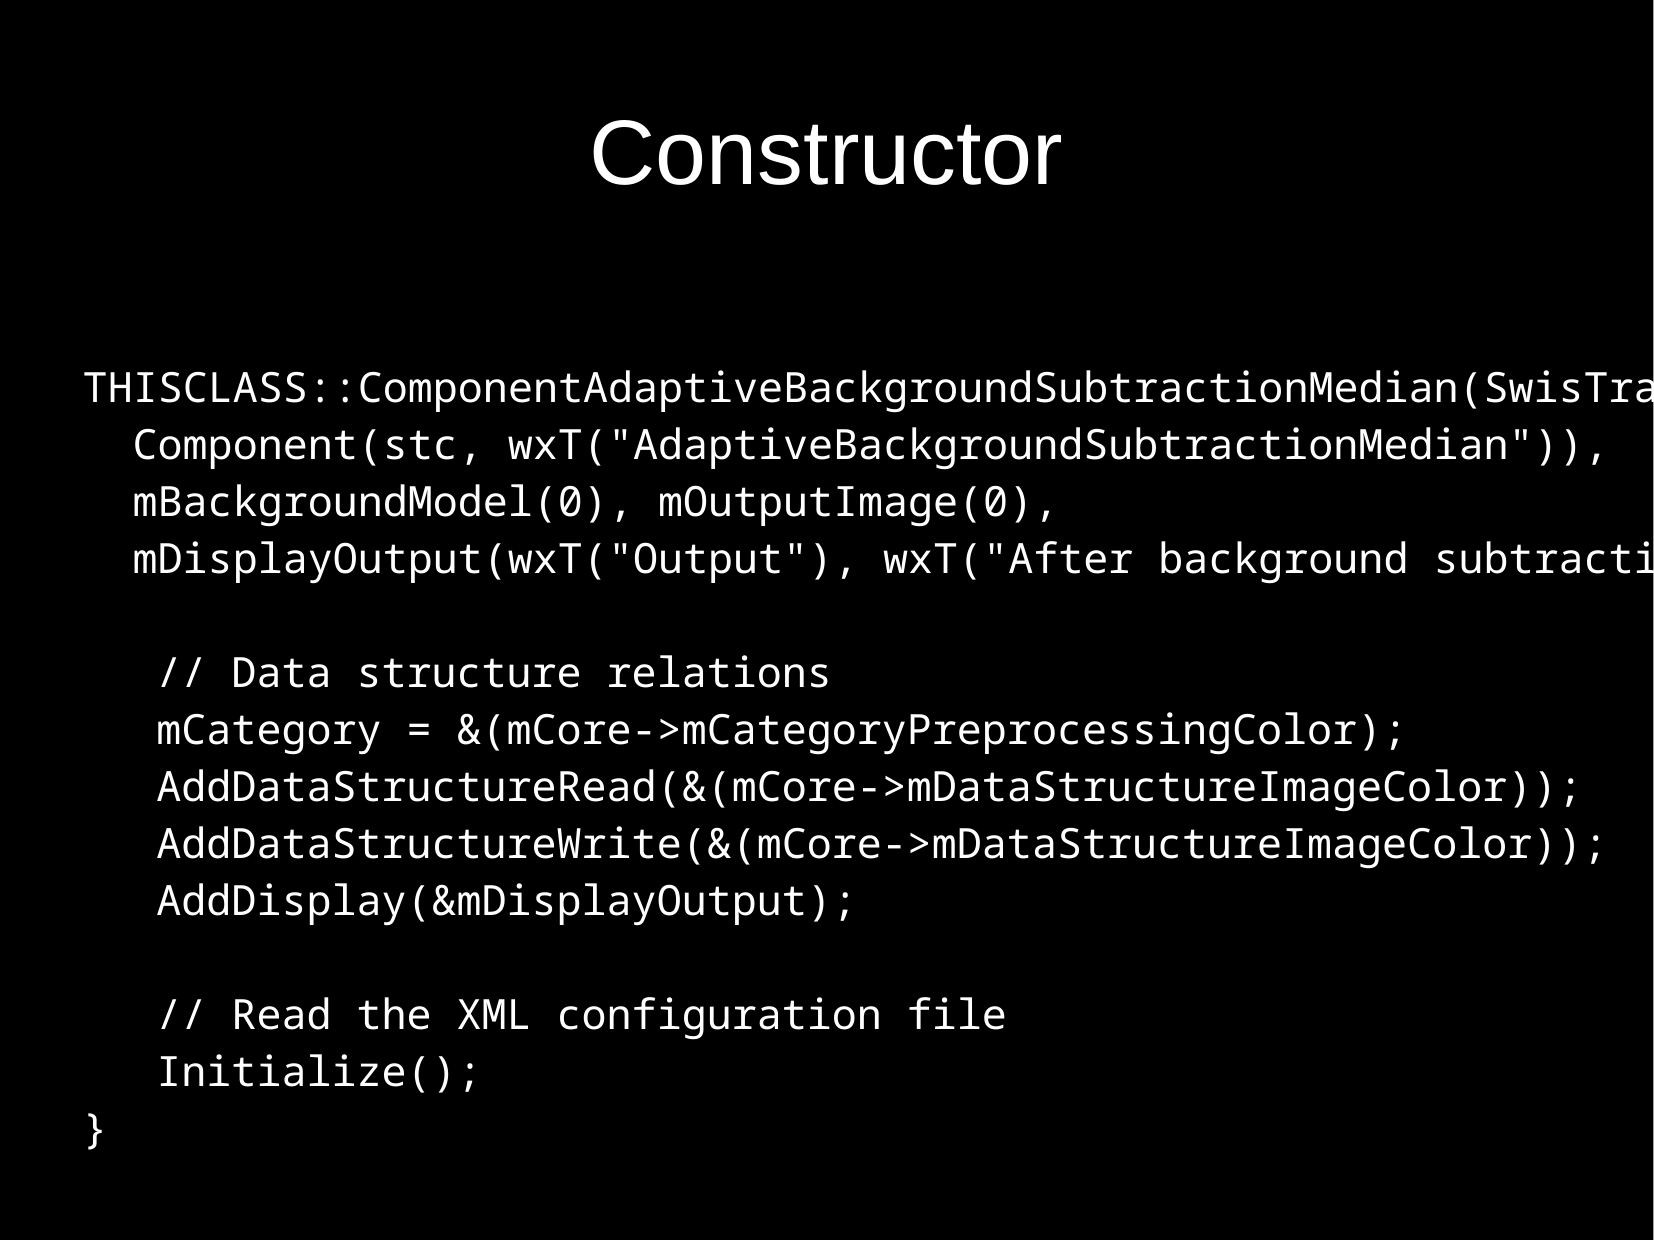

# Constructor
THISCLASS::ComponentAdaptiveBackgroundSubtractionMedian(SwisTrackCore *stc):
 Component(stc, wxT("AdaptiveBackgroundSubtractionMedian")),
 mBackgroundModel(0), mOutputImage(0),
 mDisplayOutput(wxT("Output"), wxT("After background subtraction")) {
	// Data structure relations
	mCategory = &(mCore->mCategoryPreprocessingColor);
	AddDataStructureRead(&(mCore->mDataStructureImageColor));
	AddDataStructureWrite(&(mCore->mDataStructureImageColor));
	AddDisplay(&mDisplayOutput);
	// Read the XML configuration file
	Initialize();
}